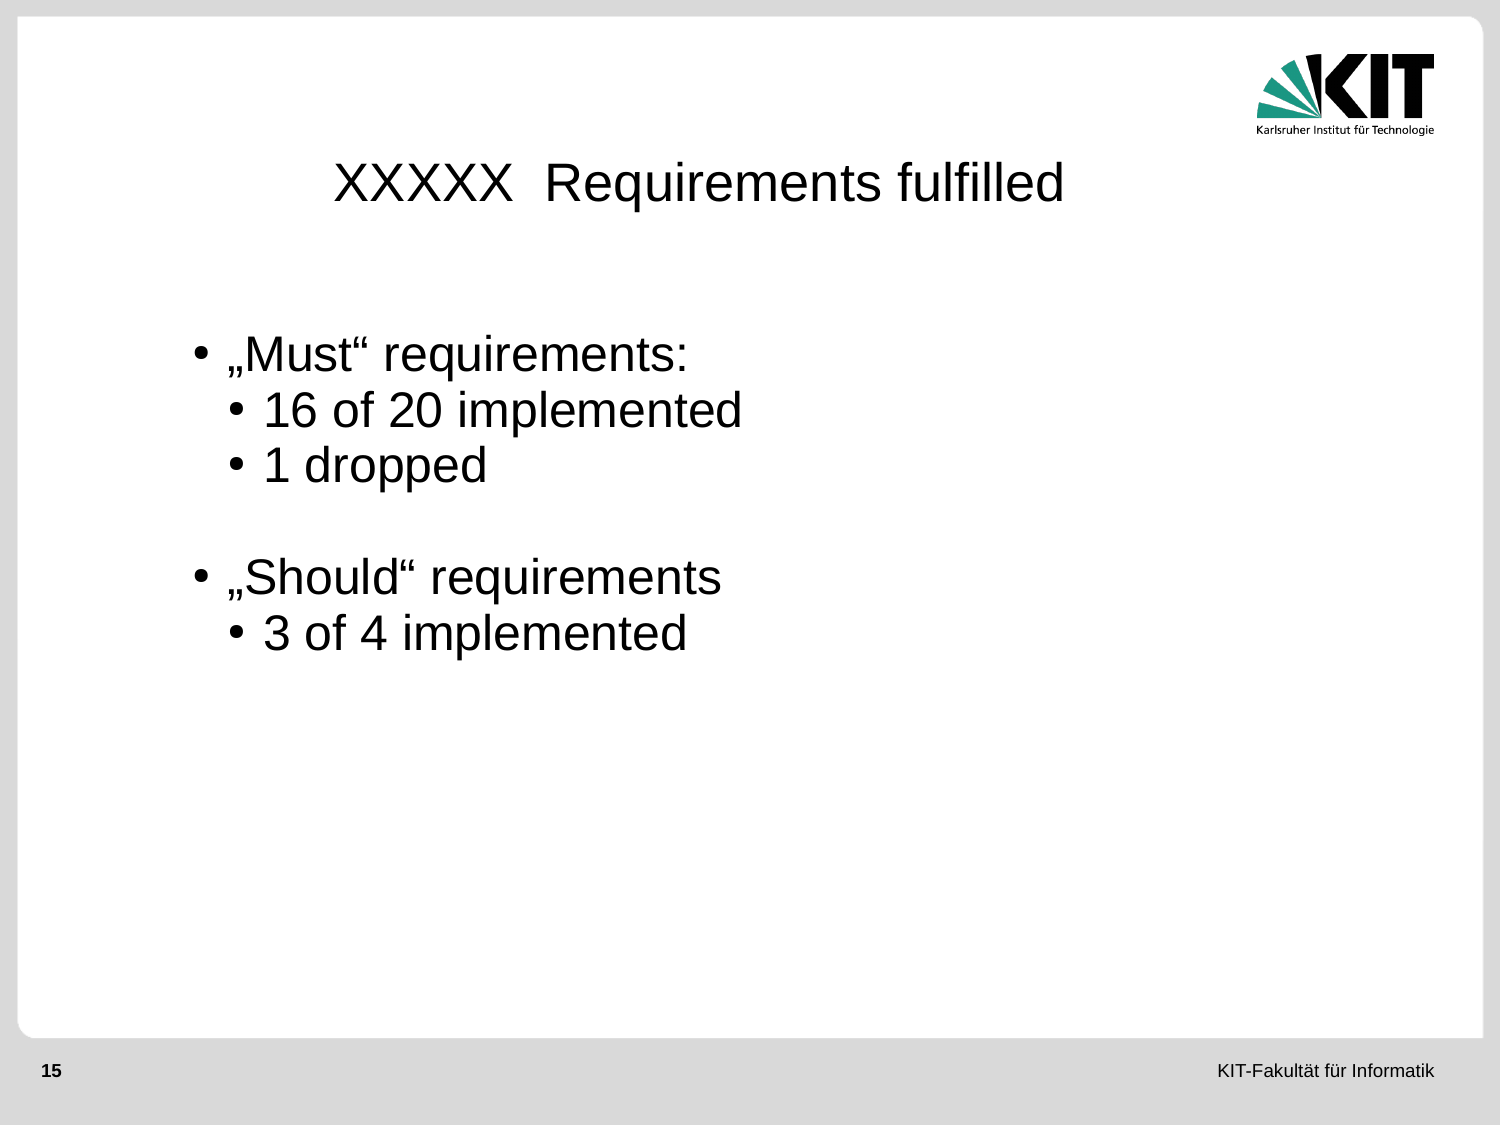

XXXXX Requirements fulfilled
„Must“ requirements:
16 of 20 implemented
1 dropped
„Should“ requirements
3 of 4 implemented